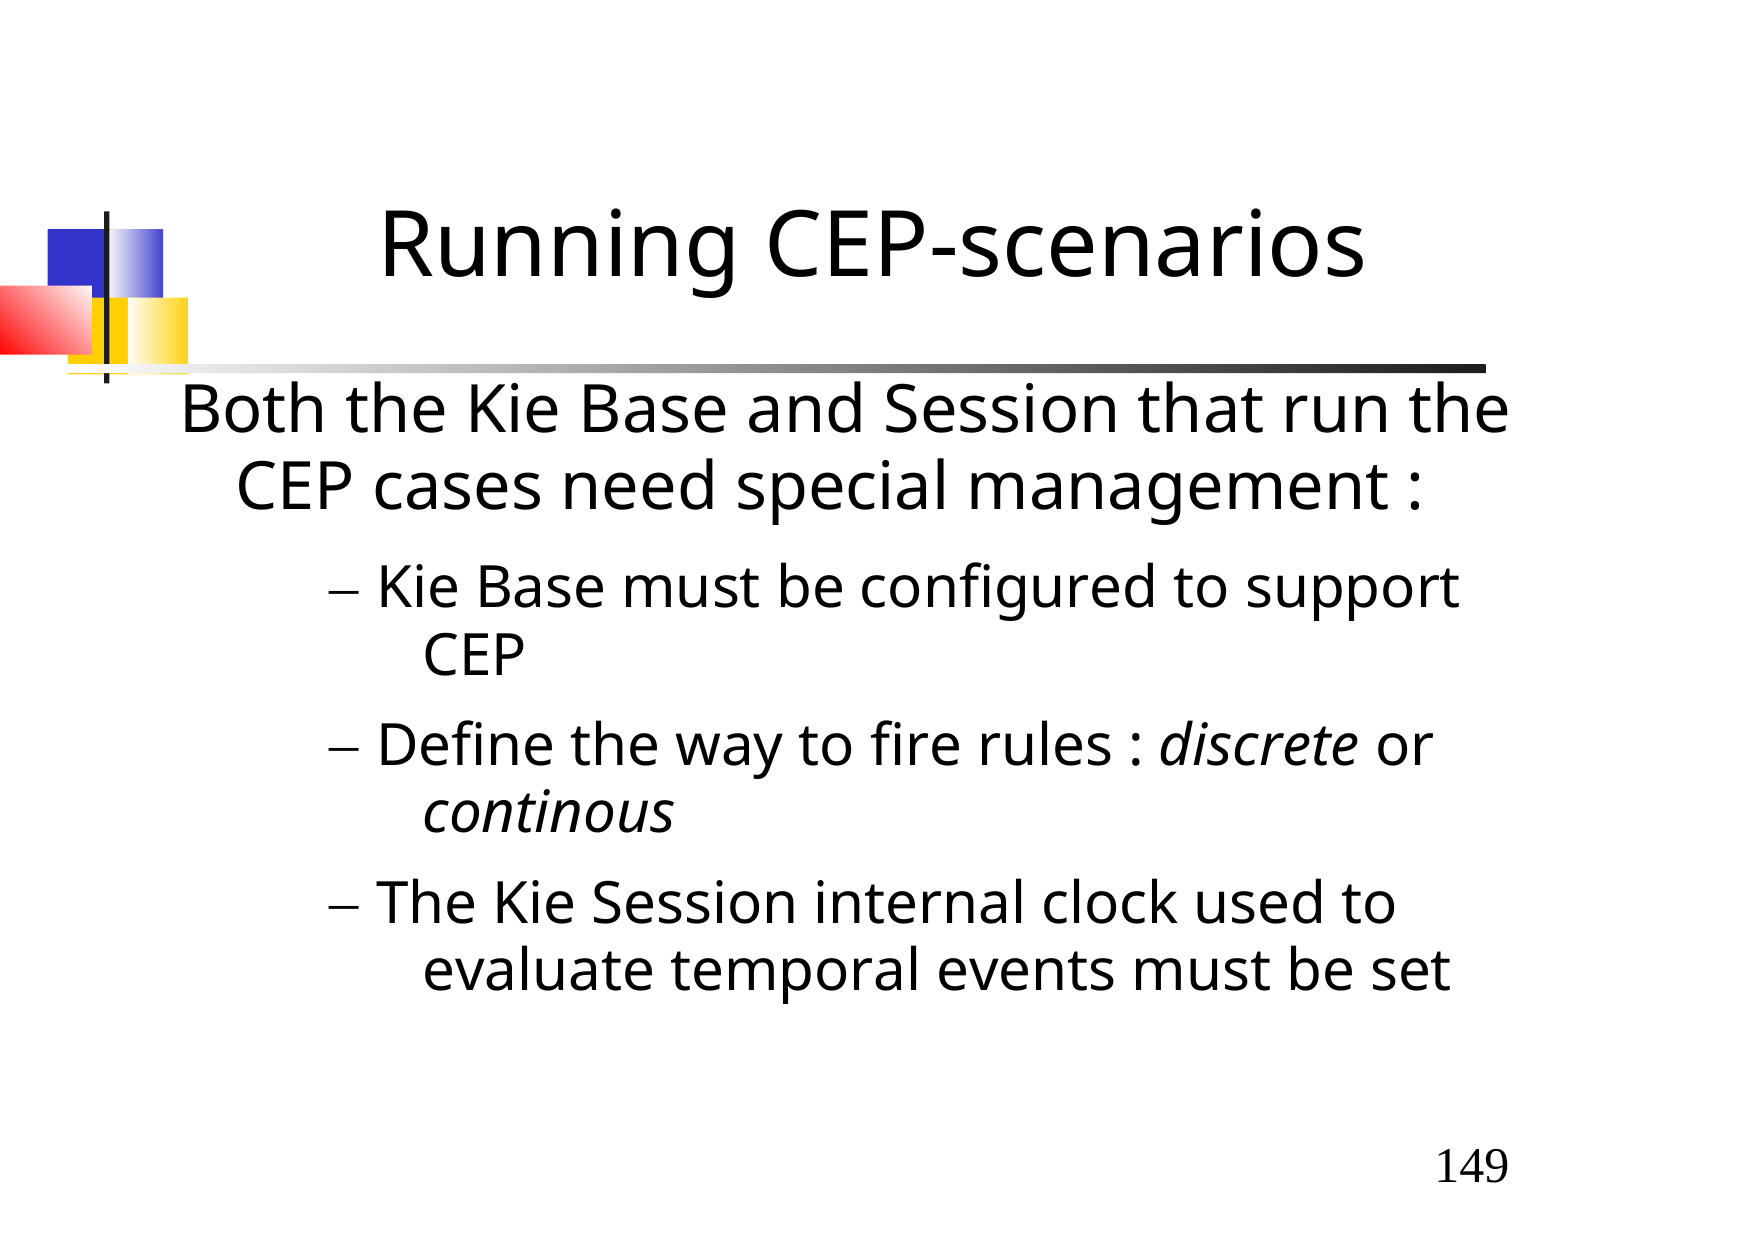

# Running CEP-scenarios
Both the Kie Base and Session that run the CEP cases need special management :
Kie Base must be configured to support CEP
Define the way to fire rules : discrete or continous
The Kie Session internal clock used to evaluate temporal events must be set